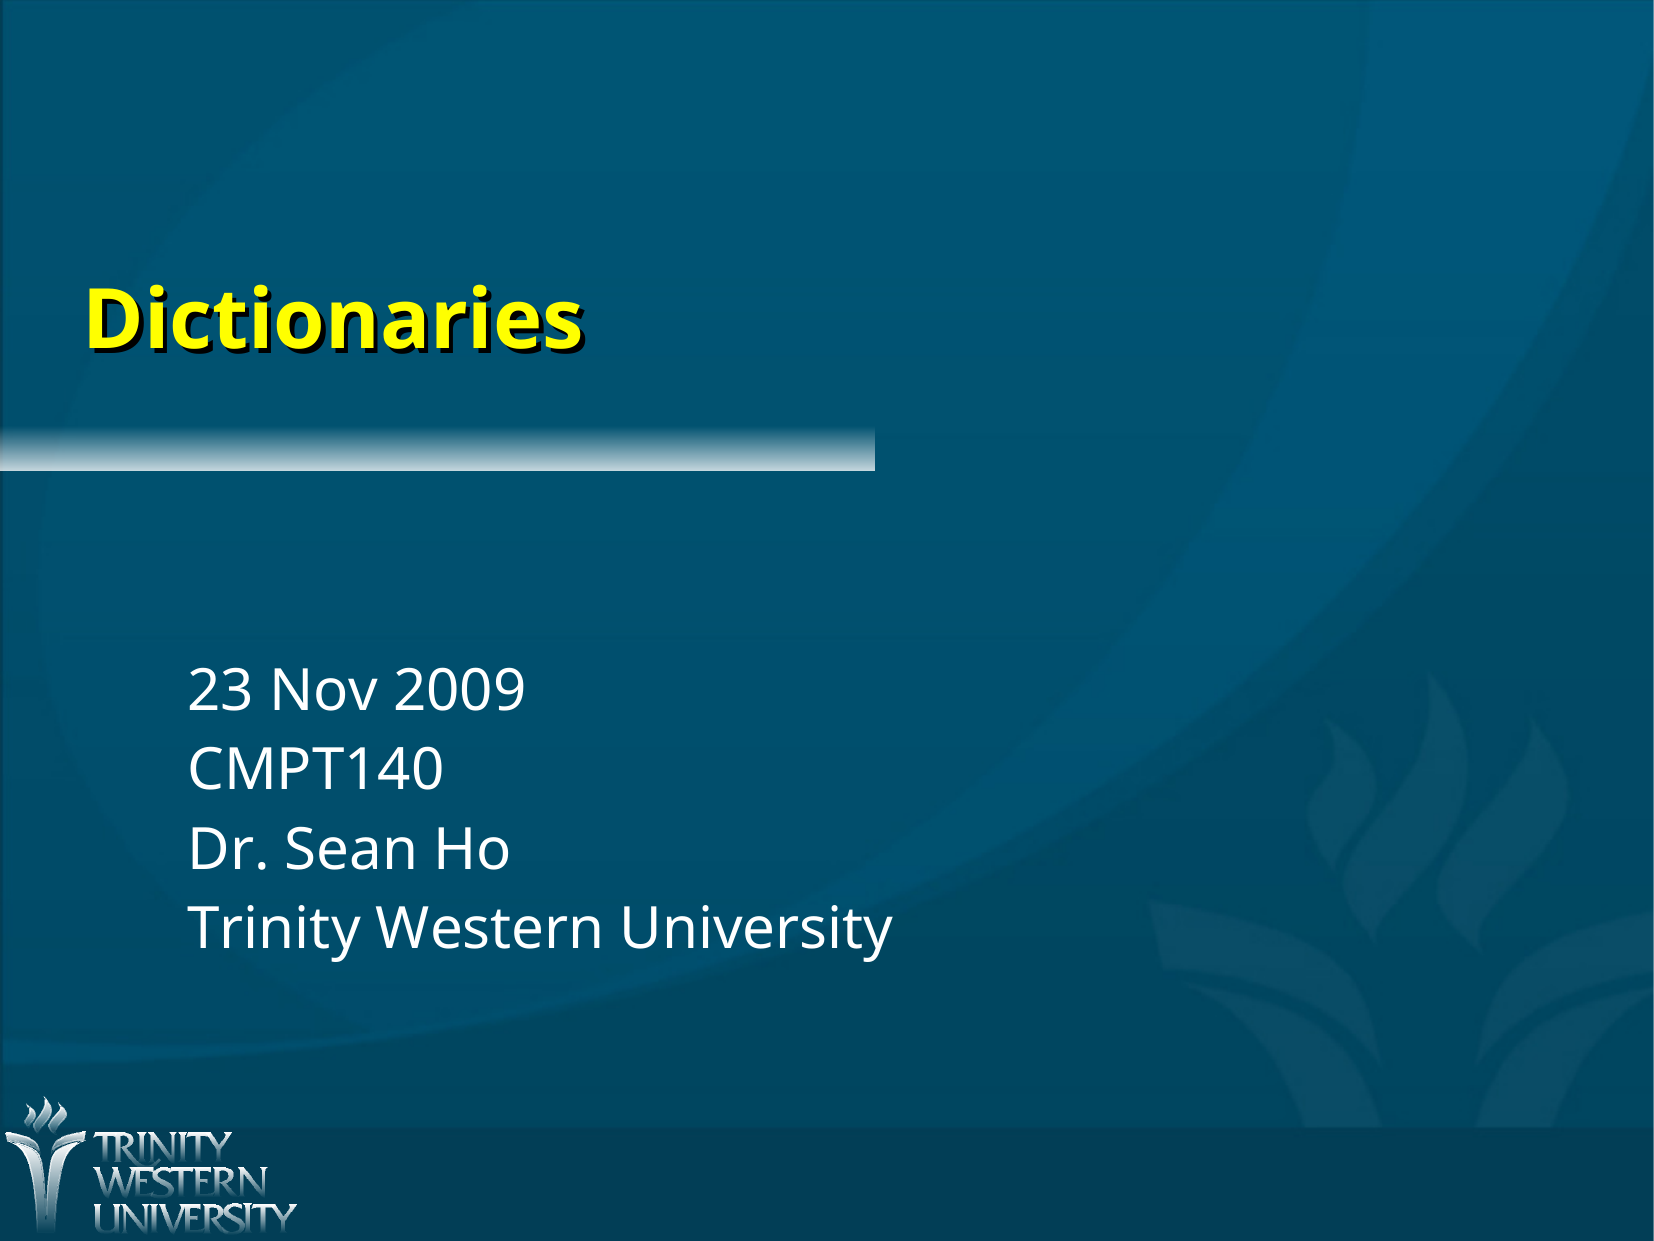

# Dictionaries
23 Nov 2009
CMPT140
Dr. Sean Ho
Trinity Western University